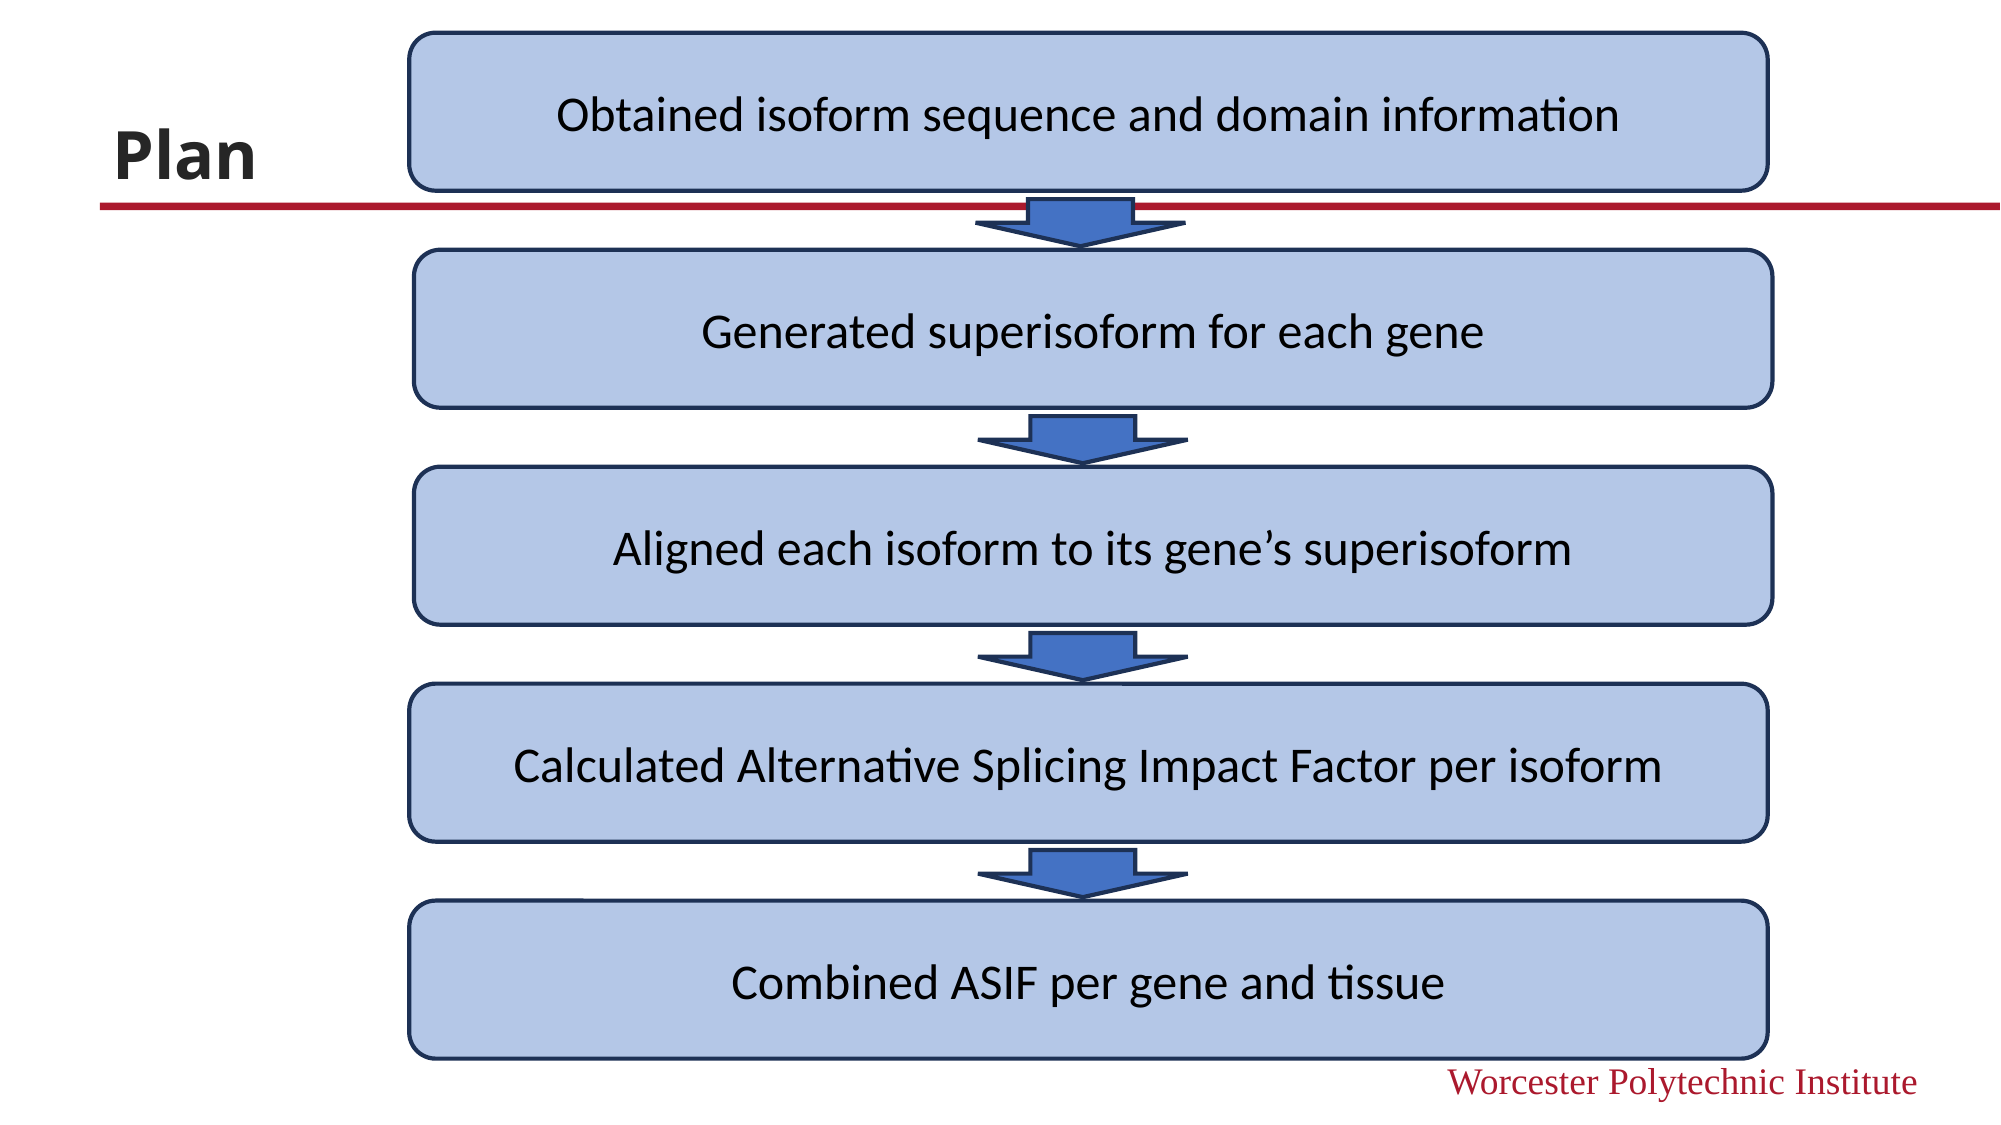

Obtained isoform sequence and domain information
# Plan
Generated superisoform for each gene
Aligned each isoform to its gene’s superisoform
Calculated Alternative Splicing Impact Factor per isoform
Combined ASIF per gene and tissue